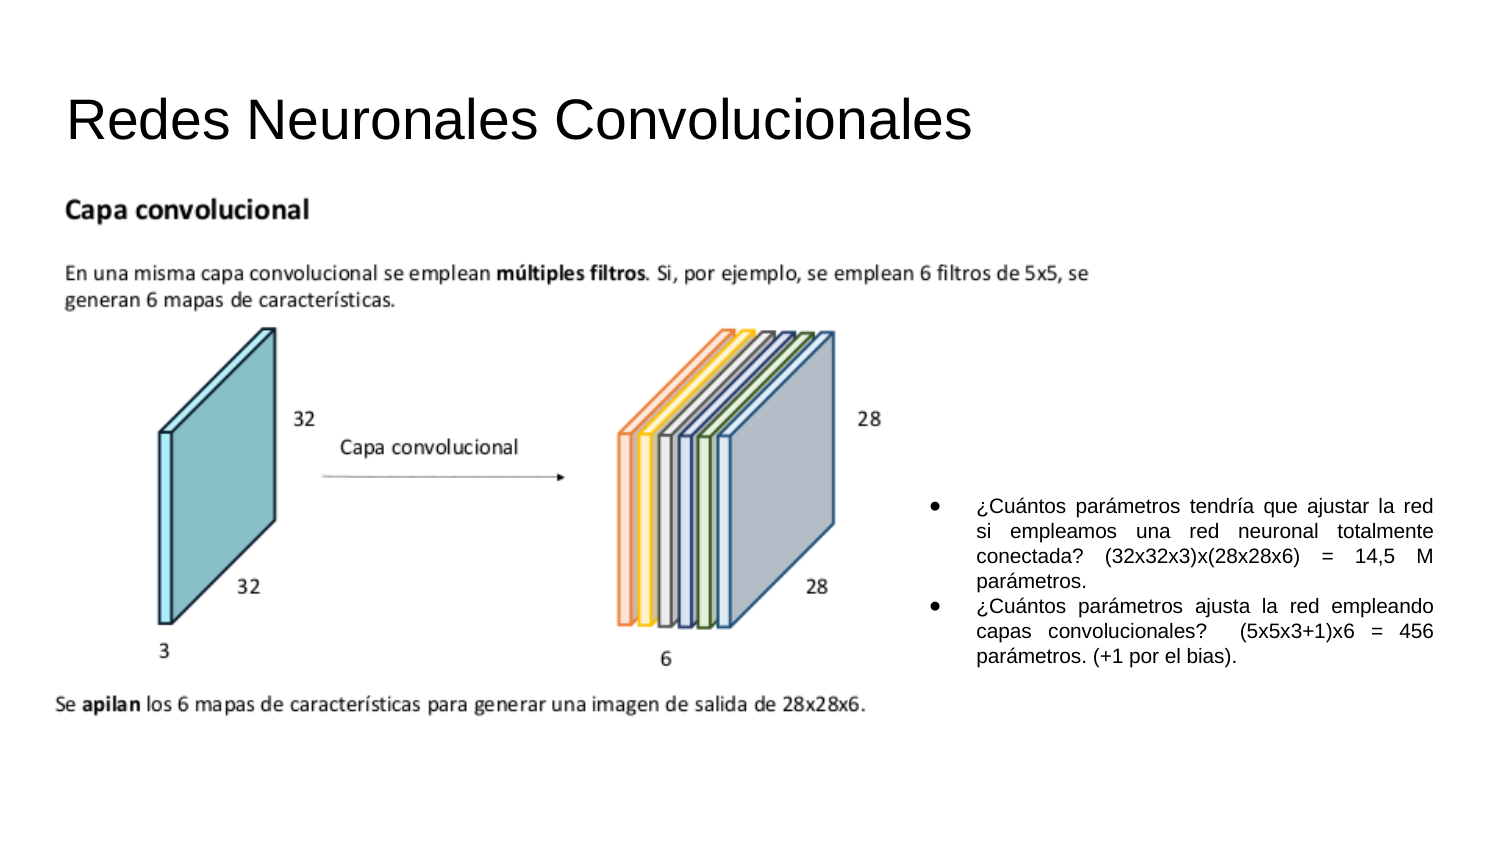

# Redes Neuronales Convolucionales
¿Cuántos parámetros tendría que ajustar la red si empleamos una red neuronal totalmente conectada? (32x32x3)x(28x28x6) = 14,5 M parámetros.
¿Cuántos parámetros ajusta la red empleando capas convolucionales? (5x5x3+1)x6 = 456 parámetros. (+1 por el bias).